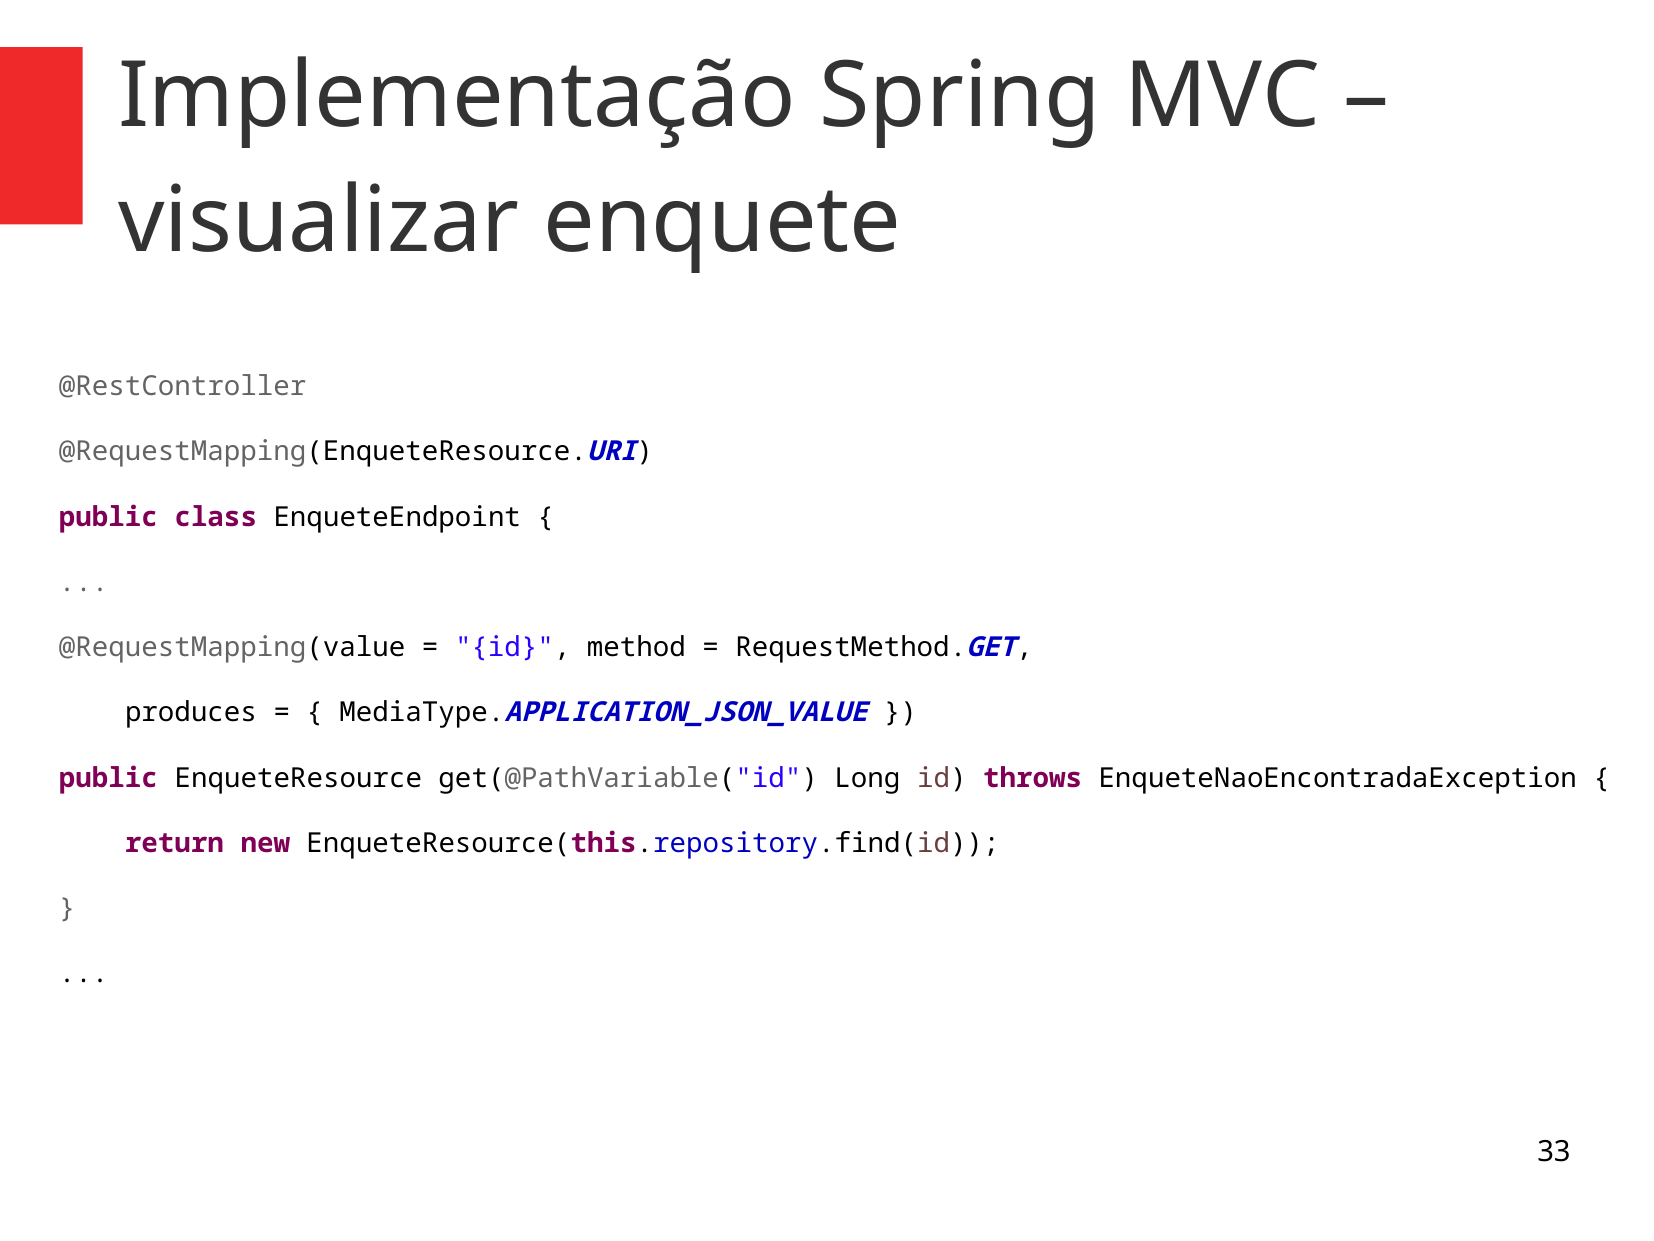

# Implementação Spring MVC – visualizar enquete
@RestController
@RequestMapping(EnqueteResource.URI)
public class EnqueteEndpoint {
...
@RequestMapping(value = "{id}", method = RequestMethod.GET,
 produces = { MediaType.APPLICATION_JSON_VALUE })
public EnqueteResource get(@PathVariable("id") Long id) throws EnqueteNaoEncontradaException {
 return new EnqueteResource(this.repository.find(id));
}
...
33